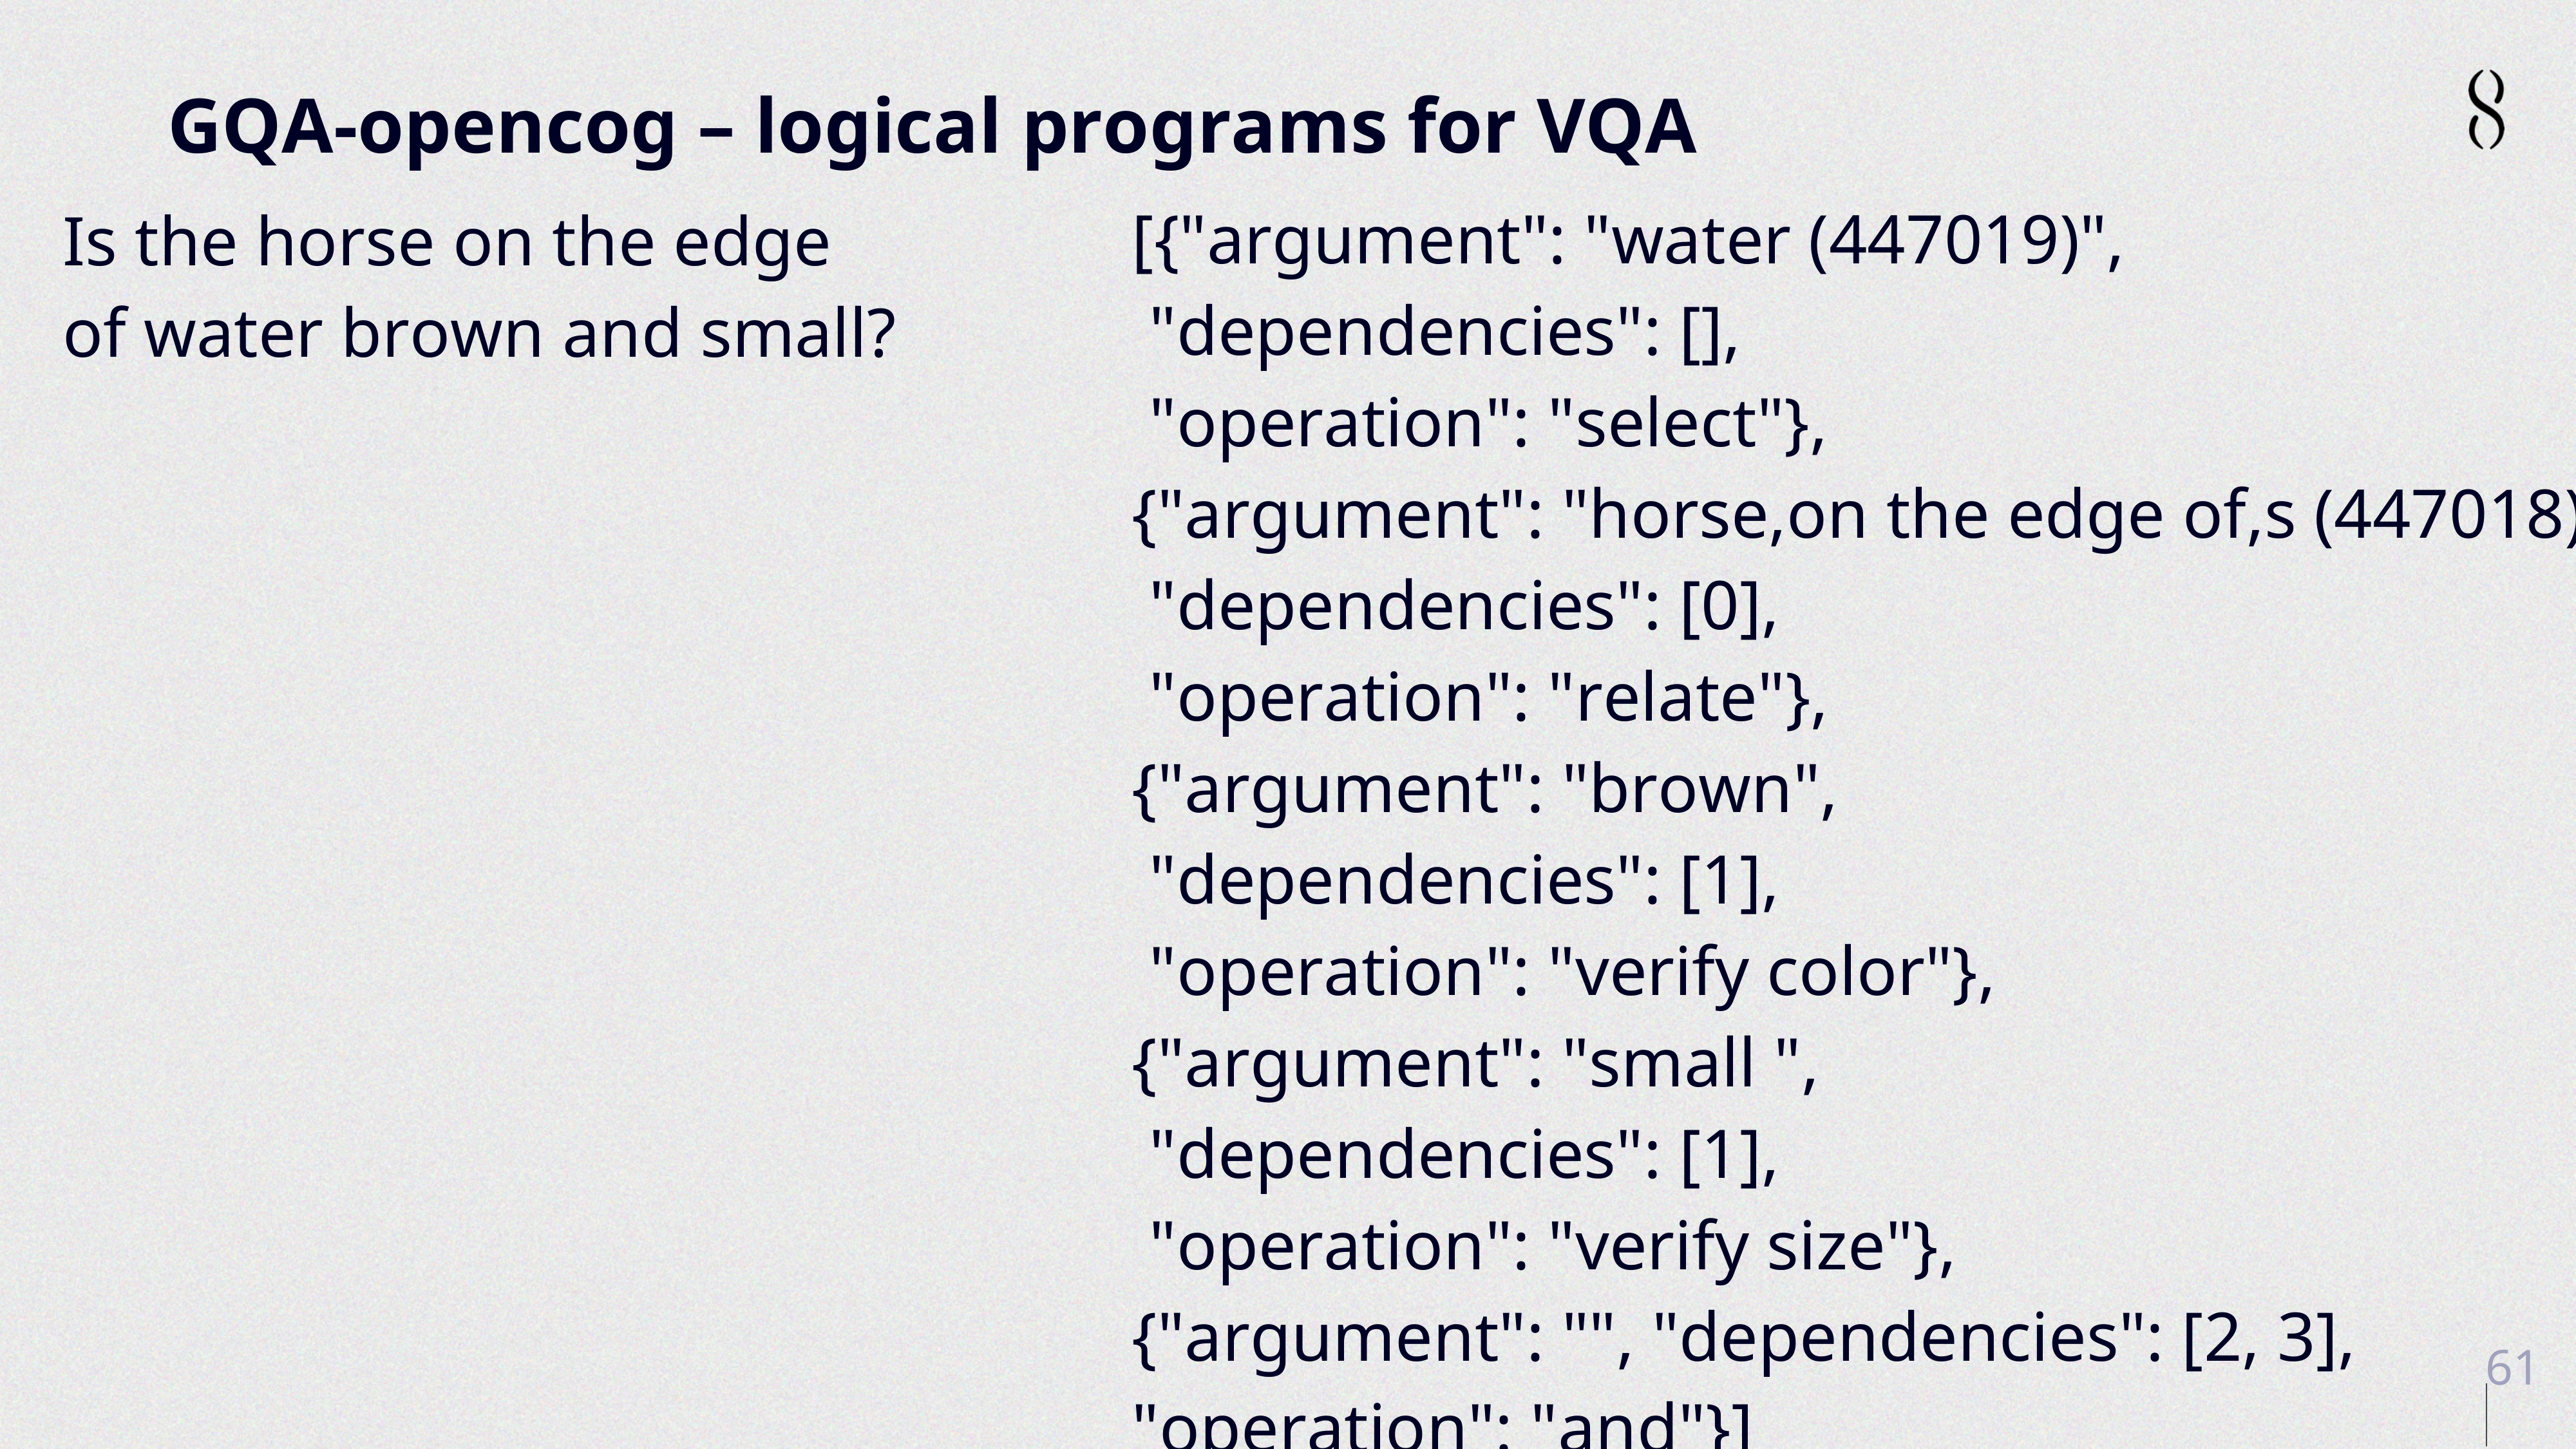

GQA-opencog – logical programs for VQA
[{"argument": "water (447019)",
 "dependencies": [],
 "operation": "select"},
{"argument": "horse,on the edge of,s (447018)",
 "dependencies": [0],
 "operation": "relate"},
{"argument": "brown",
 "dependencies": [1],
 "operation": "verify color"},
{"argument": "small ",
 "dependencies": [1],
 "operation": "verify size"},
{"argument": "", "dependencies": [2, 3],
"operation": "and"}]
Is the horse on the edge
of water brown and small?
 61